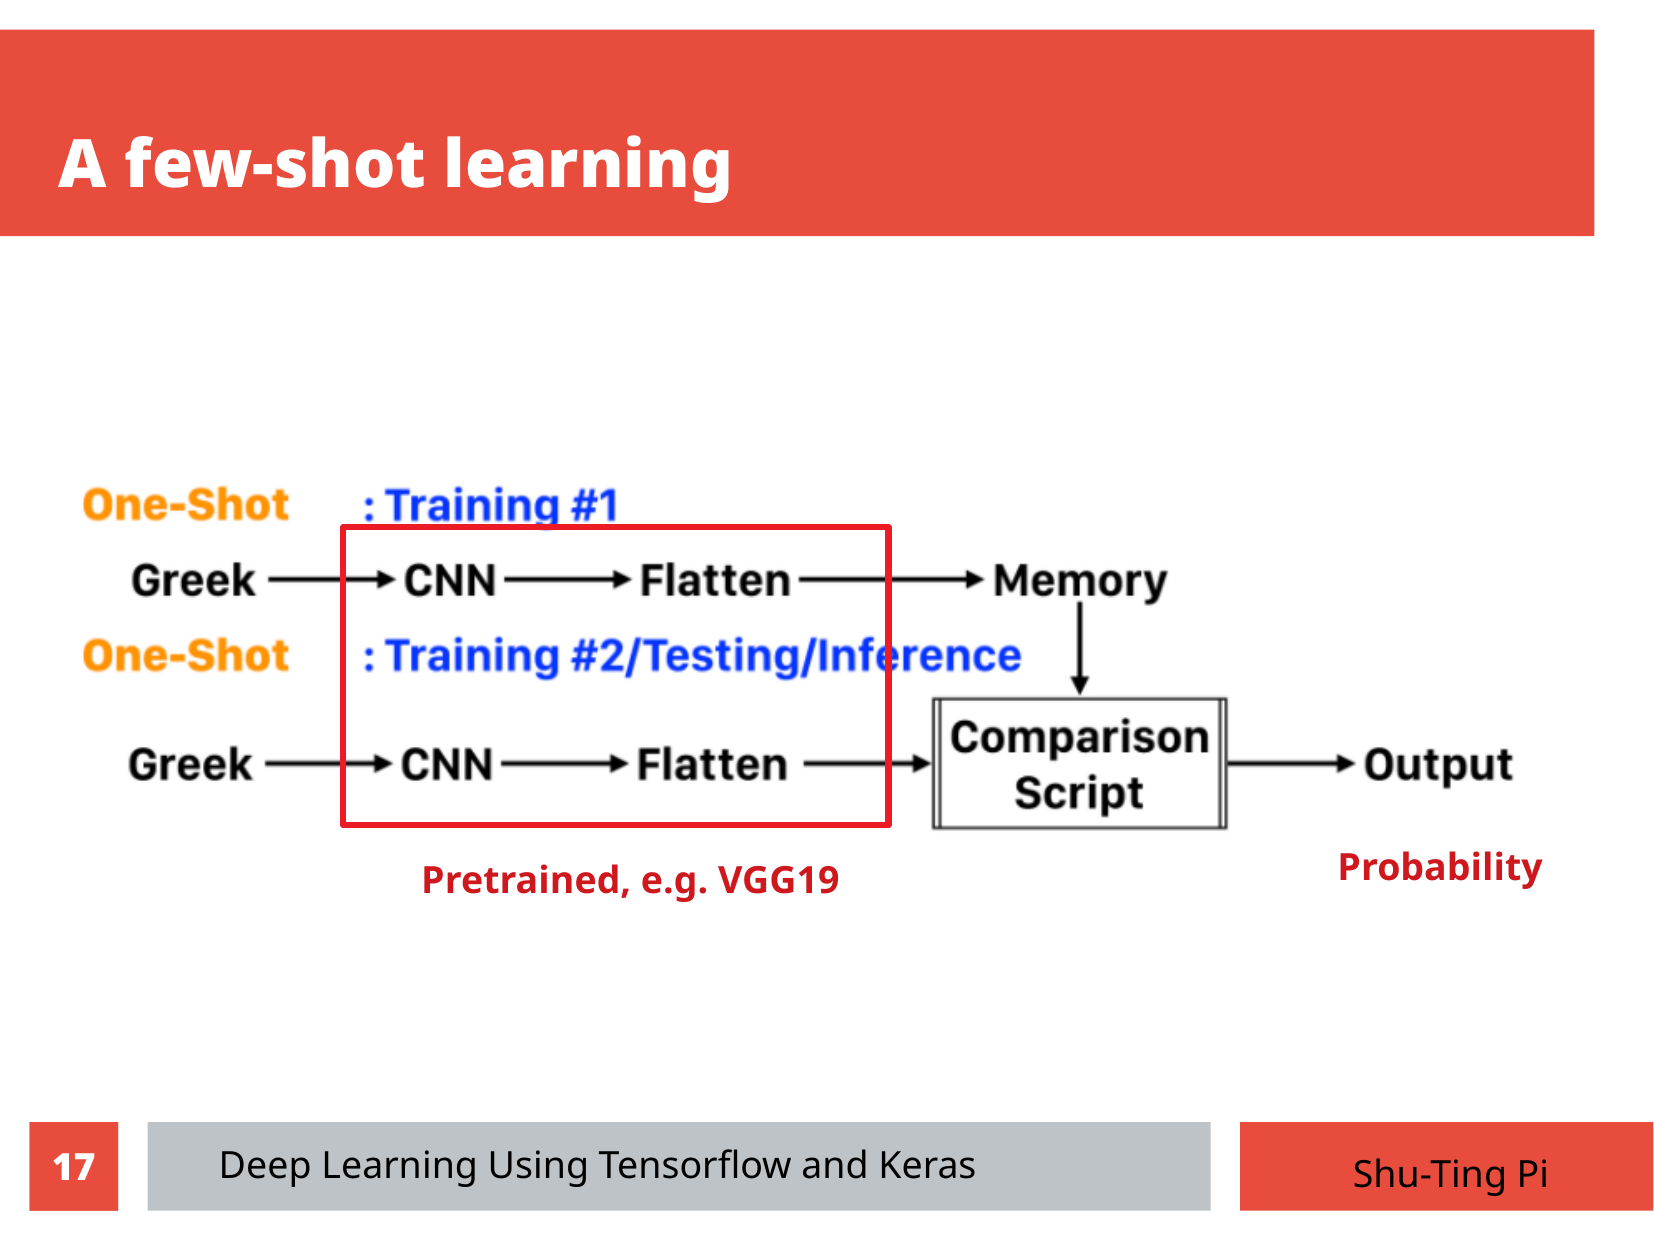

# A few-shot learning
Probability
Pretrained, e.g. VGG19
17
Deep Learning Using Tensorflow and Keras
Shu-Ting Pi